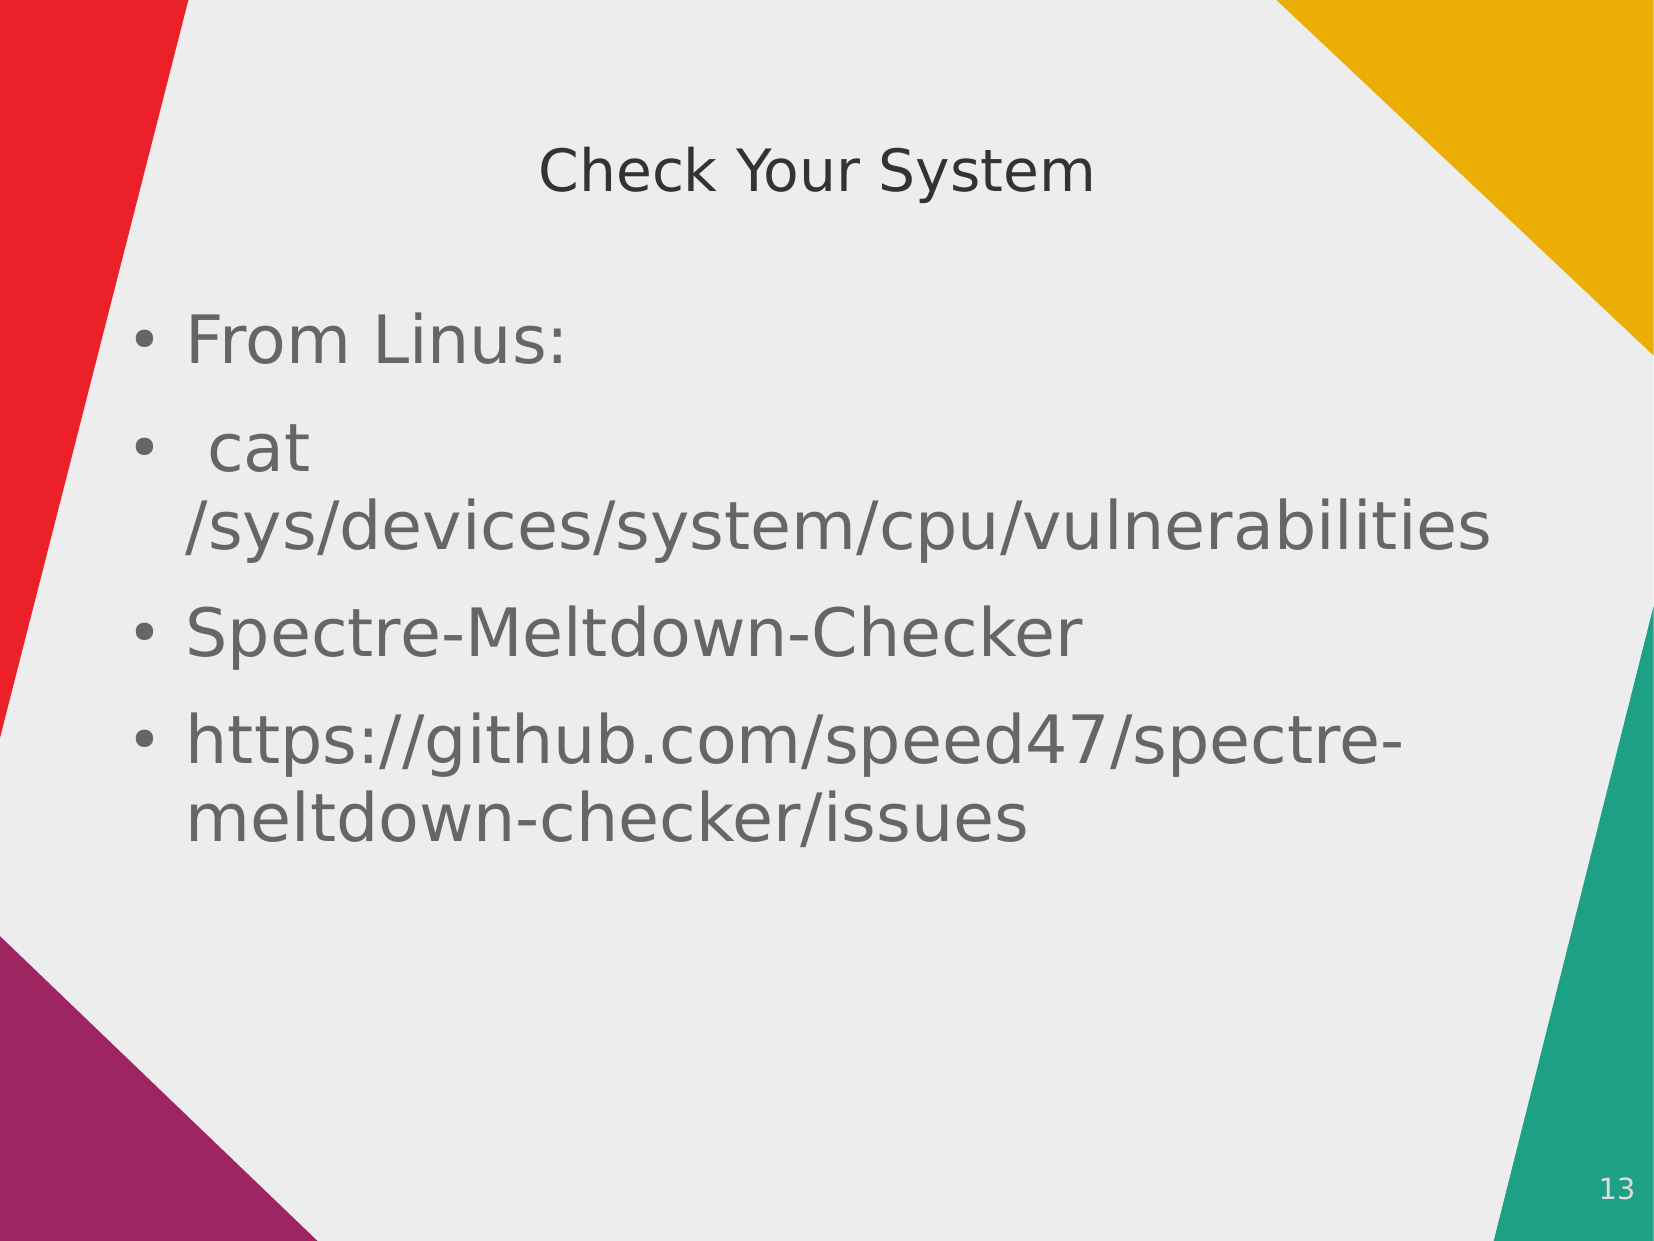

# Check Your System
From Linus:
 cat /sys/devices/system/cpu/vulnerabilities
Spectre-Meltdown-Checker
https://github.com/speed47/spectre-meltdown-checker/issues
13